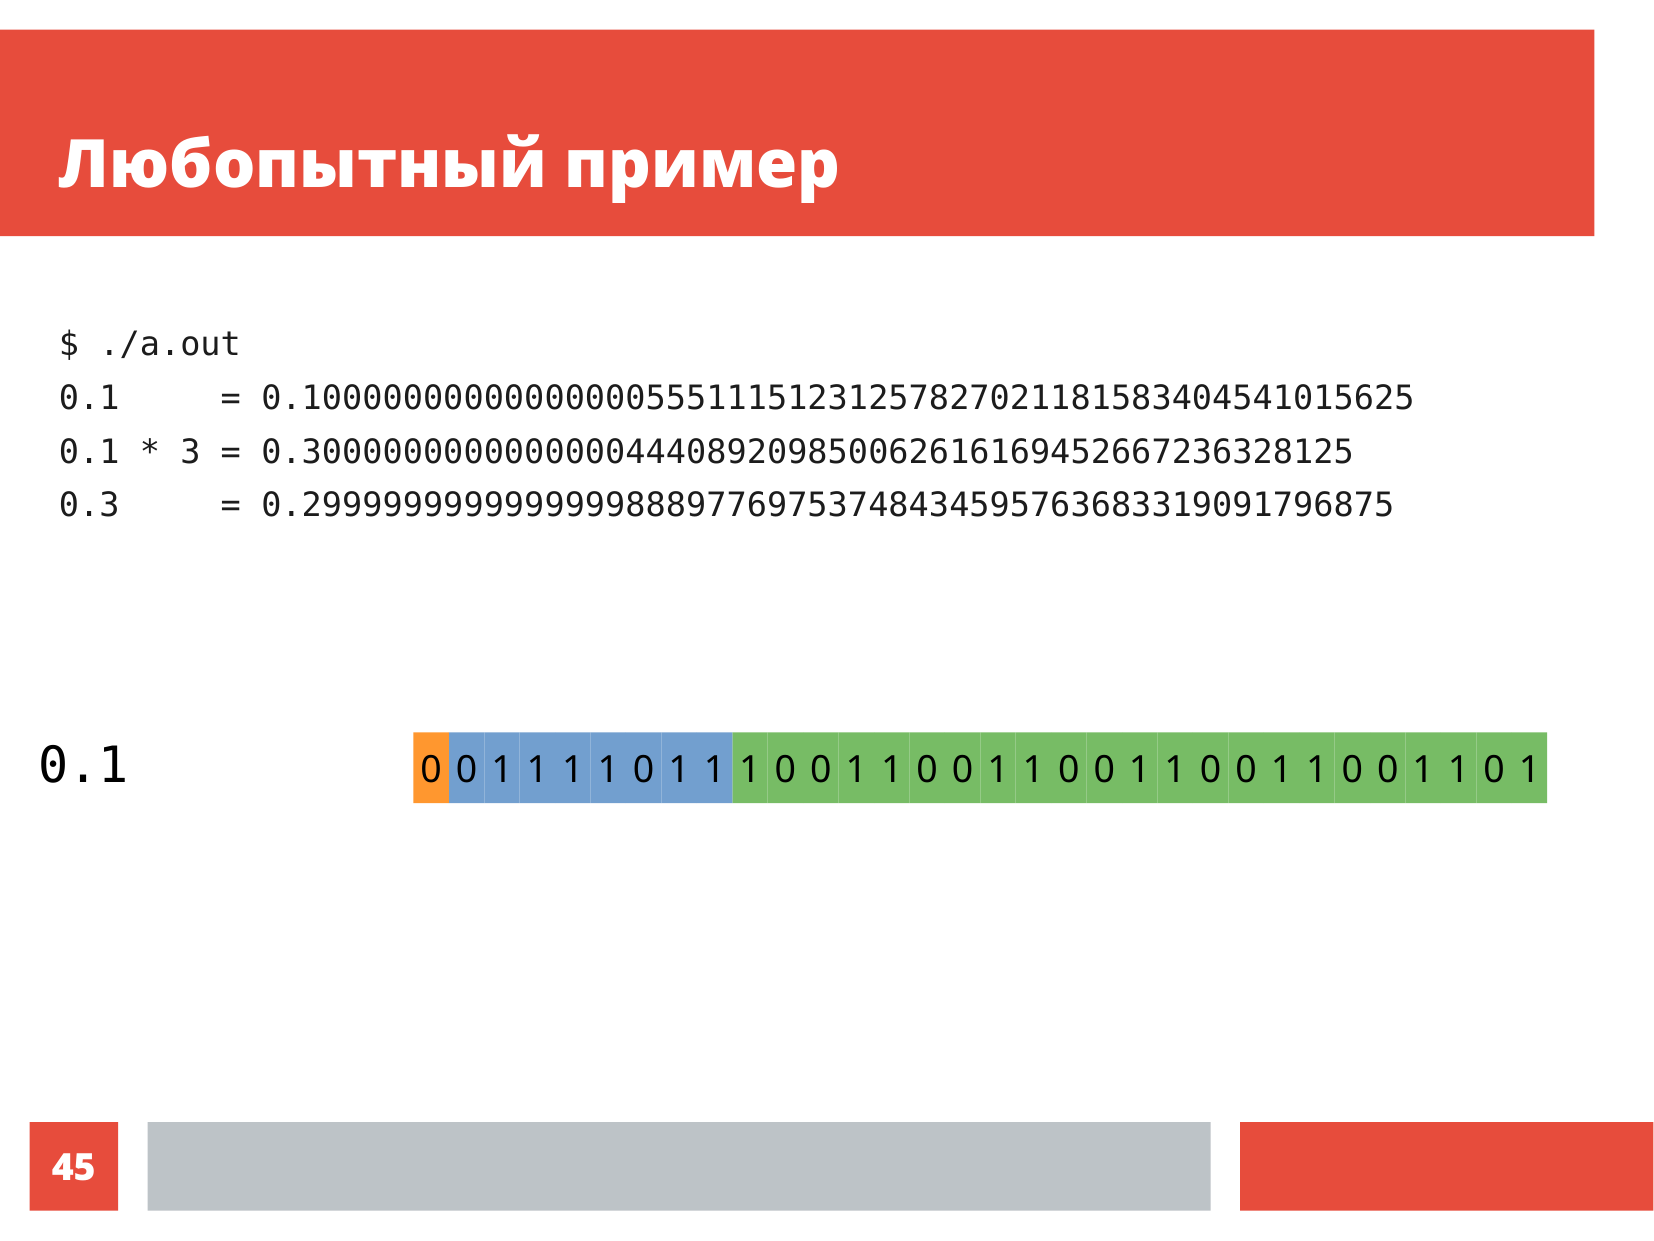

# Любопытный пример
$ ./a.out
0.1 = 0.1000000000000000055511151231257827021181583404541015625
0.1 * 3 = 0.3000000000000000444089209850062616169452667236328125
0.3 = 0.299999999999999988897769753748434595763683319091796875
0.1
0
0
1
1
1
1
0
1
1
1
0
0
1
1
0
0
1
1
0
0
1
1
0
0
1
1
0
0
1
1
0
1
45